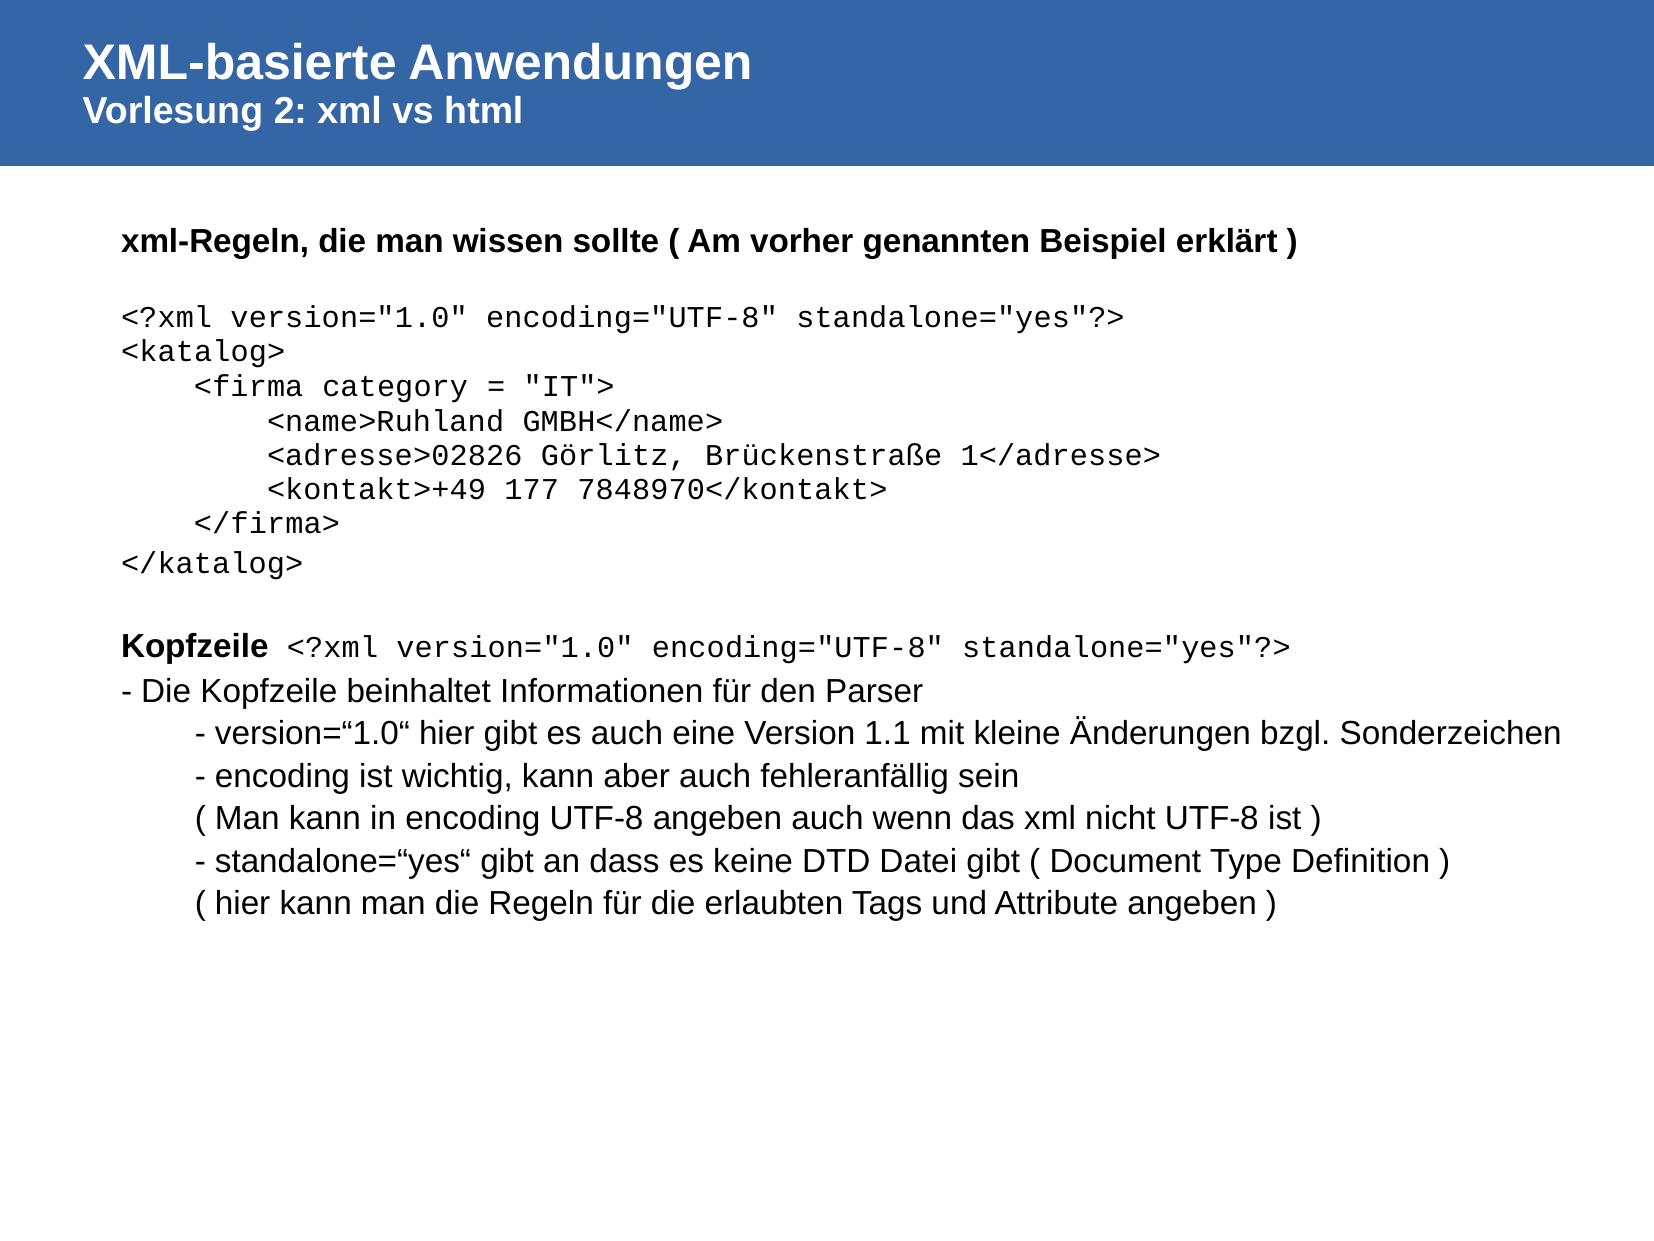

# XML-basierte Anwendungen Vorlesung 2: xml vs html
xml-Regeln, die man wissen sollte ( Am vorher genannten Beispiel erklärt )
<?xml version="1.0" encoding="UTF-8" standalone="yes"?>
<katalog>
    <firma category = "IT">
        <name>Ruhland GMBH</name>
        <adresse>02826 Görlitz, Brückenstraße 1</adresse>
        <kontakt>+49 177 7848970</kontakt>
    </firma>
</katalog>
Kopfzeile <?xml version="1.0" encoding="UTF-8" standalone="yes"?>
- Die Kopfzeile beinhaltet Informationen für den Parser
	- version=“1.0“ hier gibt es auch eine Version 1.1 mit kleine Änderungen bzgl. Sonderzeichen
	- encoding ist wichtig, kann aber auch fehleranfällig sein
	( Man kann in encoding UTF-8 angeben auch wenn das xml nicht UTF-8 ist )
	- standalone=“yes“ gibt an dass es keine DTD Datei gibt ( Document Type Definition )
	( hier kann man die Regeln für die erlaubten Tags und Attribute angeben )